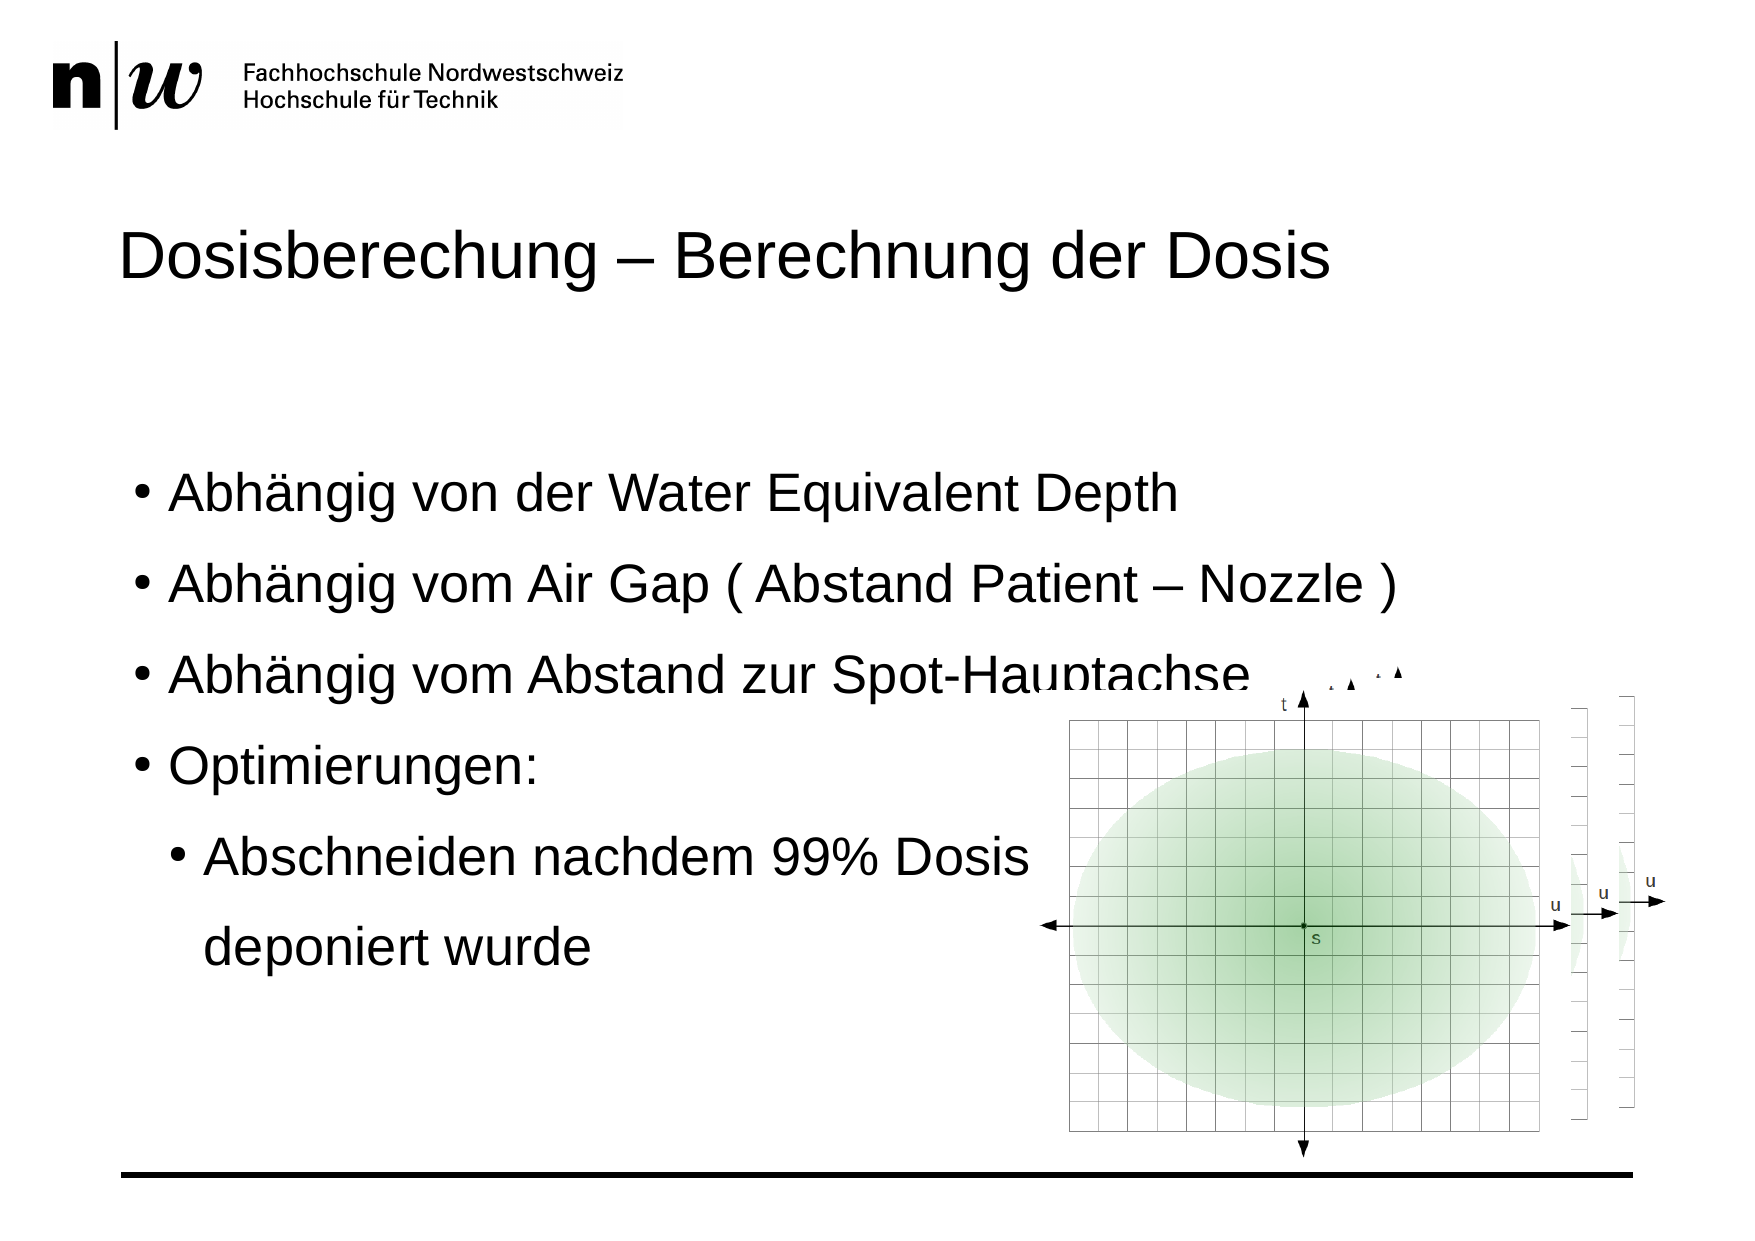

Dosisberechung – Berechnung der Dosis
Abhängig von der Water Equivalent Depth
Abhängig vom Air Gap ( Abstand Patient – Nozzle )
Abhängig vom Abstand zur Spot-Hauptachse
Optimierungen:
Abschneiden nachdem 99% Dosis
deponiert wurde